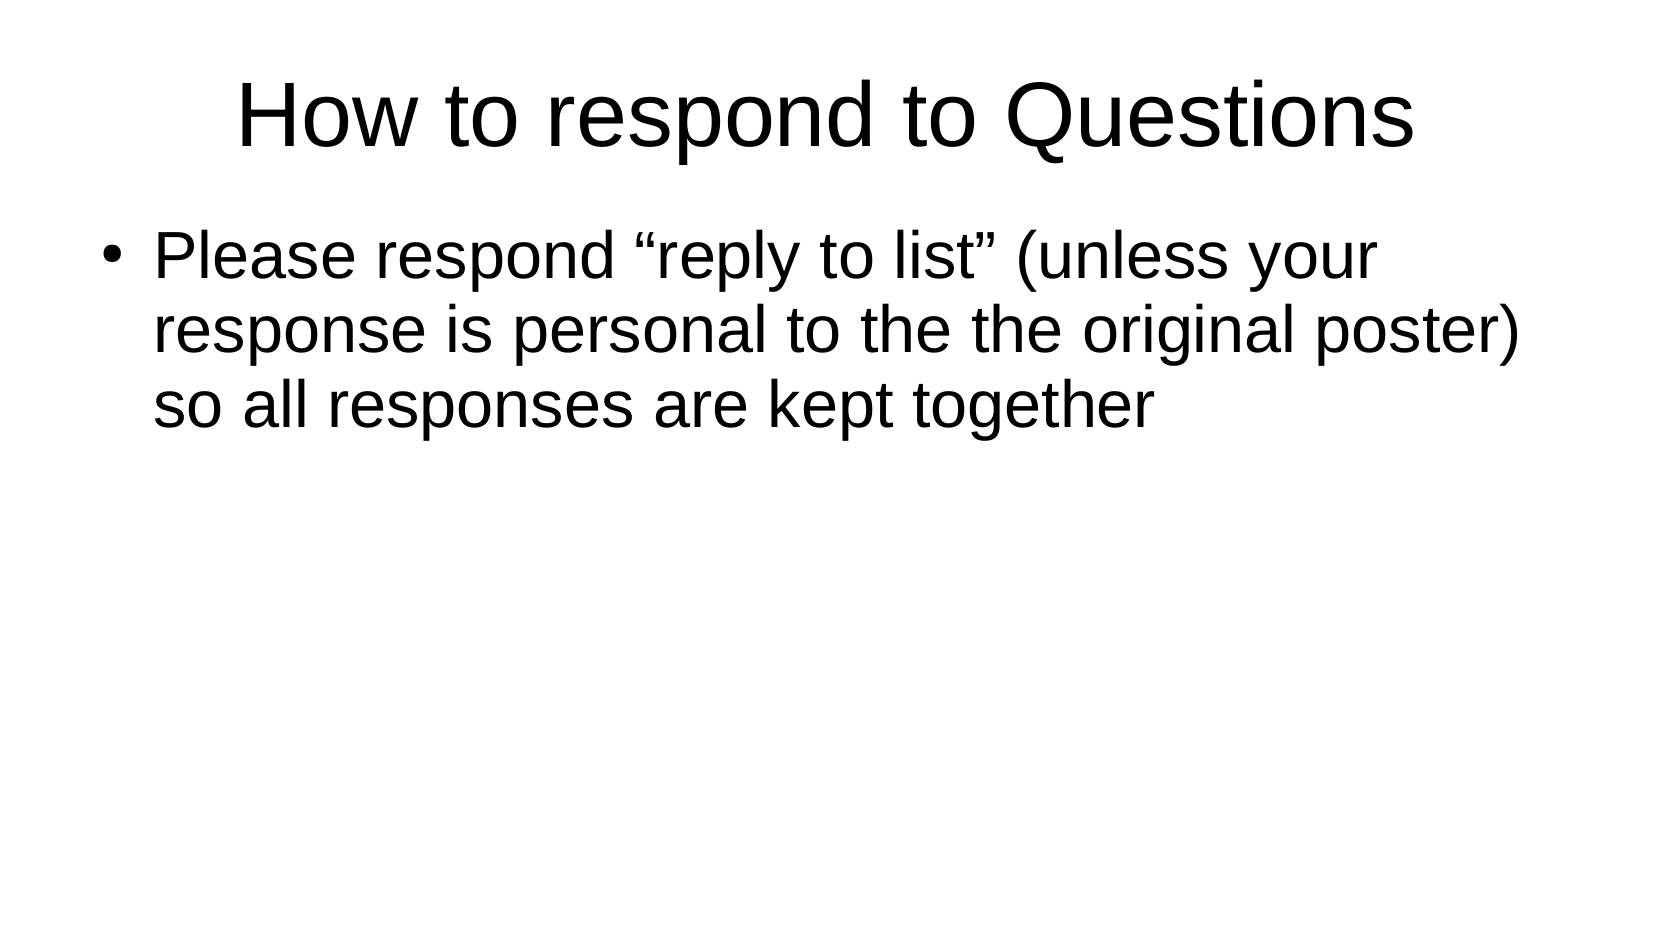

# How to respond to Questions
Please respond “reply to list” (unless your response is personal to the the original poster) so all responses are kept together